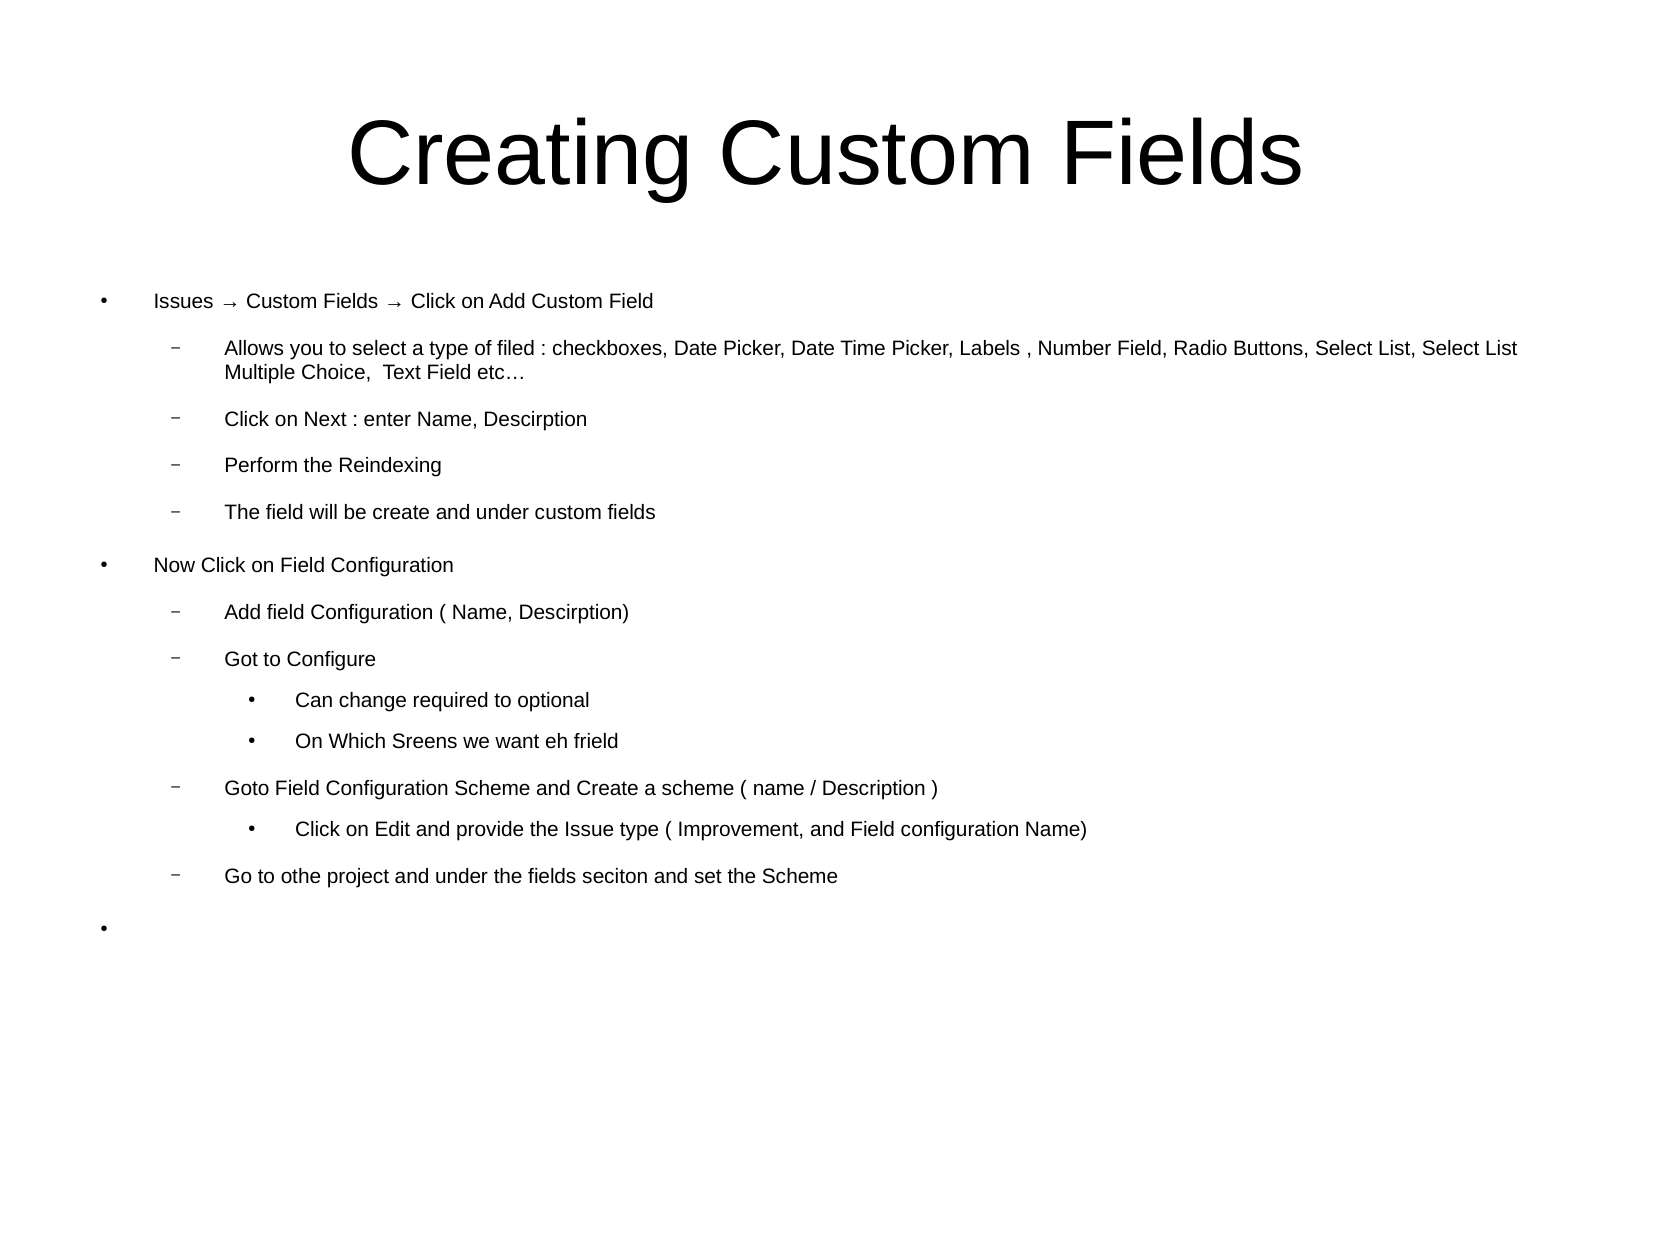

# Creating Custom Fields
Issues → Custom Fields → Click on Add Custom Field
Allows you to select a type of filed : checkboxes, Date Picker, Date Time Picker, Labels , Number Field, Radio Buttons, Select List, Select List Multiple Choice, Text Field etc…
Click on Next : enter Name, Descirption
Perform the Reindexing
The field will be create and under custom fields
Now Click on Field Configuration
Add field Configuration ( Name, Descirption)
Got to Configure
Can change required to optional
On Which Sreens we want eh frield
Goto Field Configuration Scheme and Create a scheme ( name / Description )
Click on Edit and provide the Issue type ( Improvement, and Field configuration Name)
Go to othe project and under the fields seciton and set the Scheme